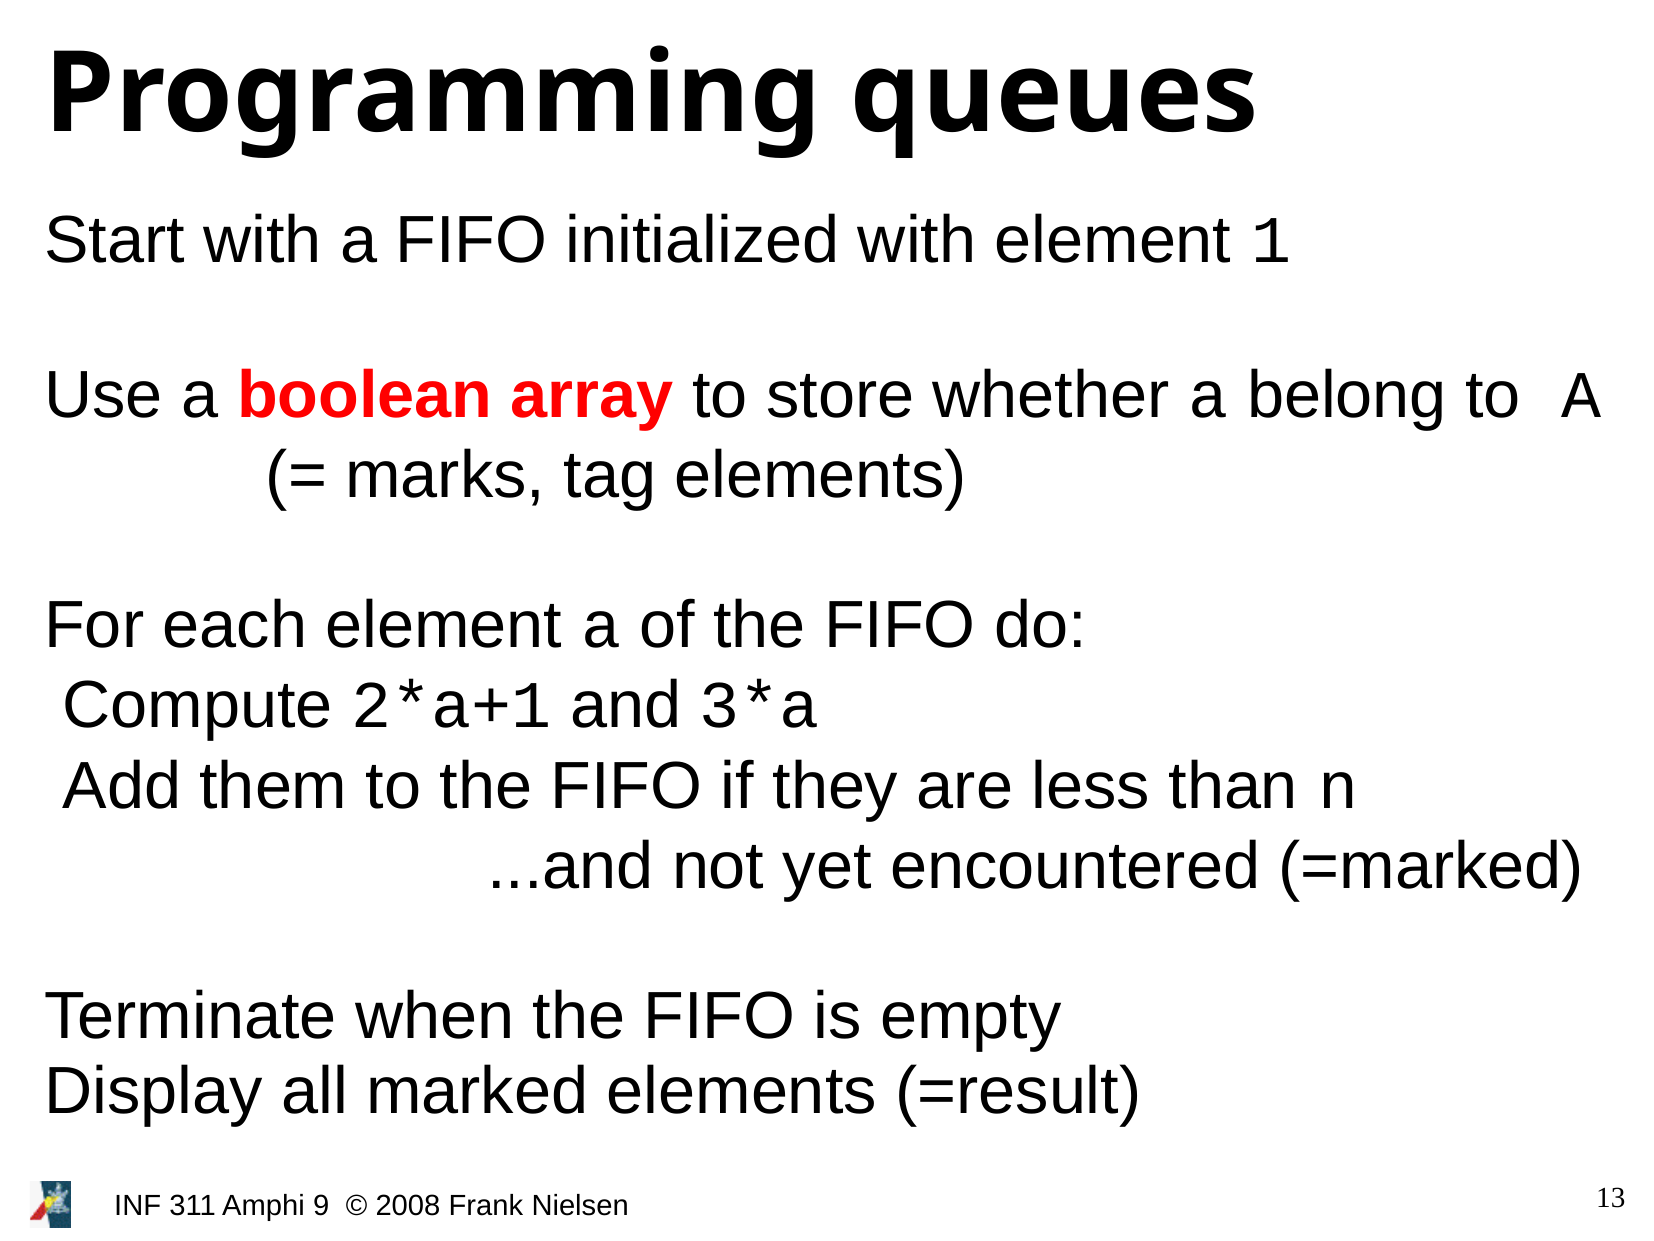

Programming queues
Start with a FIFO initialized with element 1
Use a boolean array to store whether a belong to A
 			(= marks, tag elements)
For each element a of the FIFO do:
 Compute 2*a+1 and 3*a
 Add them to the FIFO if they are less than n
 						...and not yet encountered (=marked)
Terminate when the FIFO is empty
Display all marked elements (=result)